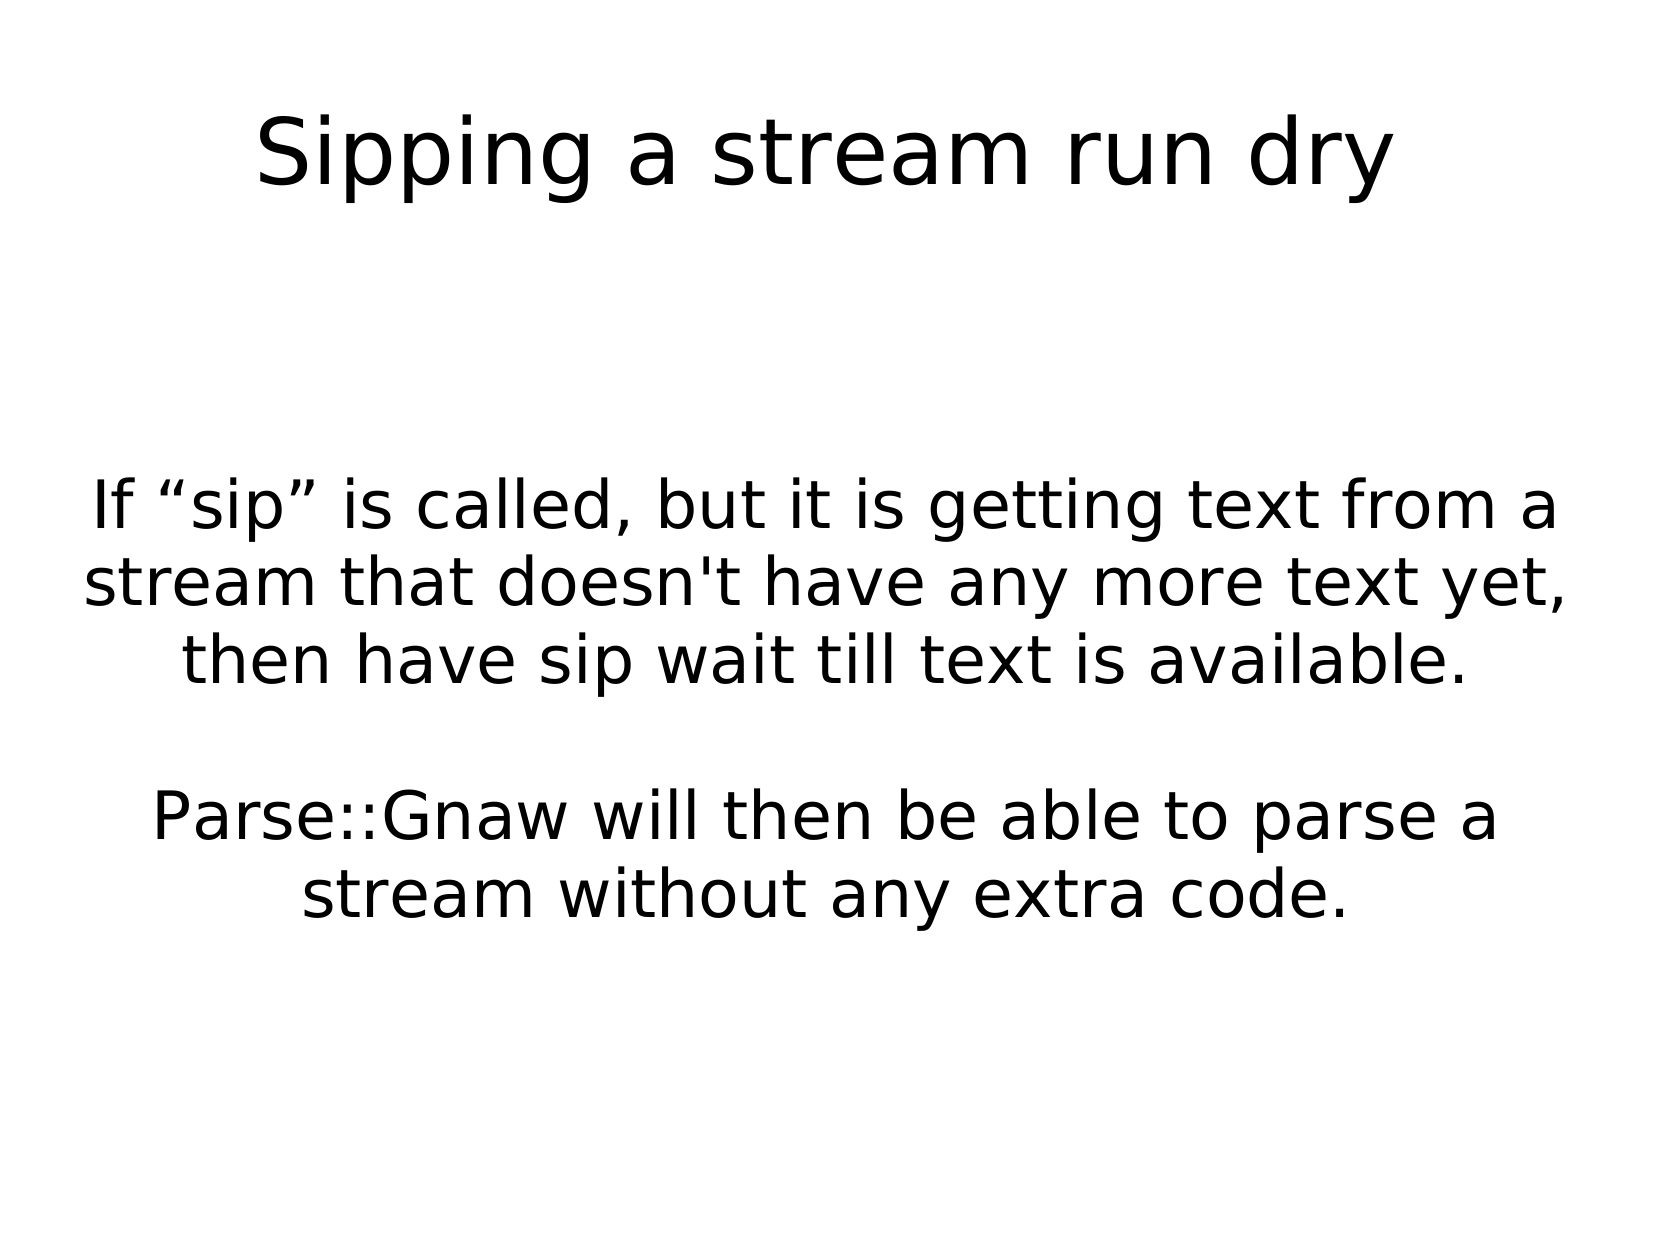

# Sipping a stream run dry
If “sip” is called, but it is getting text from a stream that doesn't have any more text yet, then have sip wait till text is available.
Parse::Gnaw will then be able to parse a stream without any extra code.